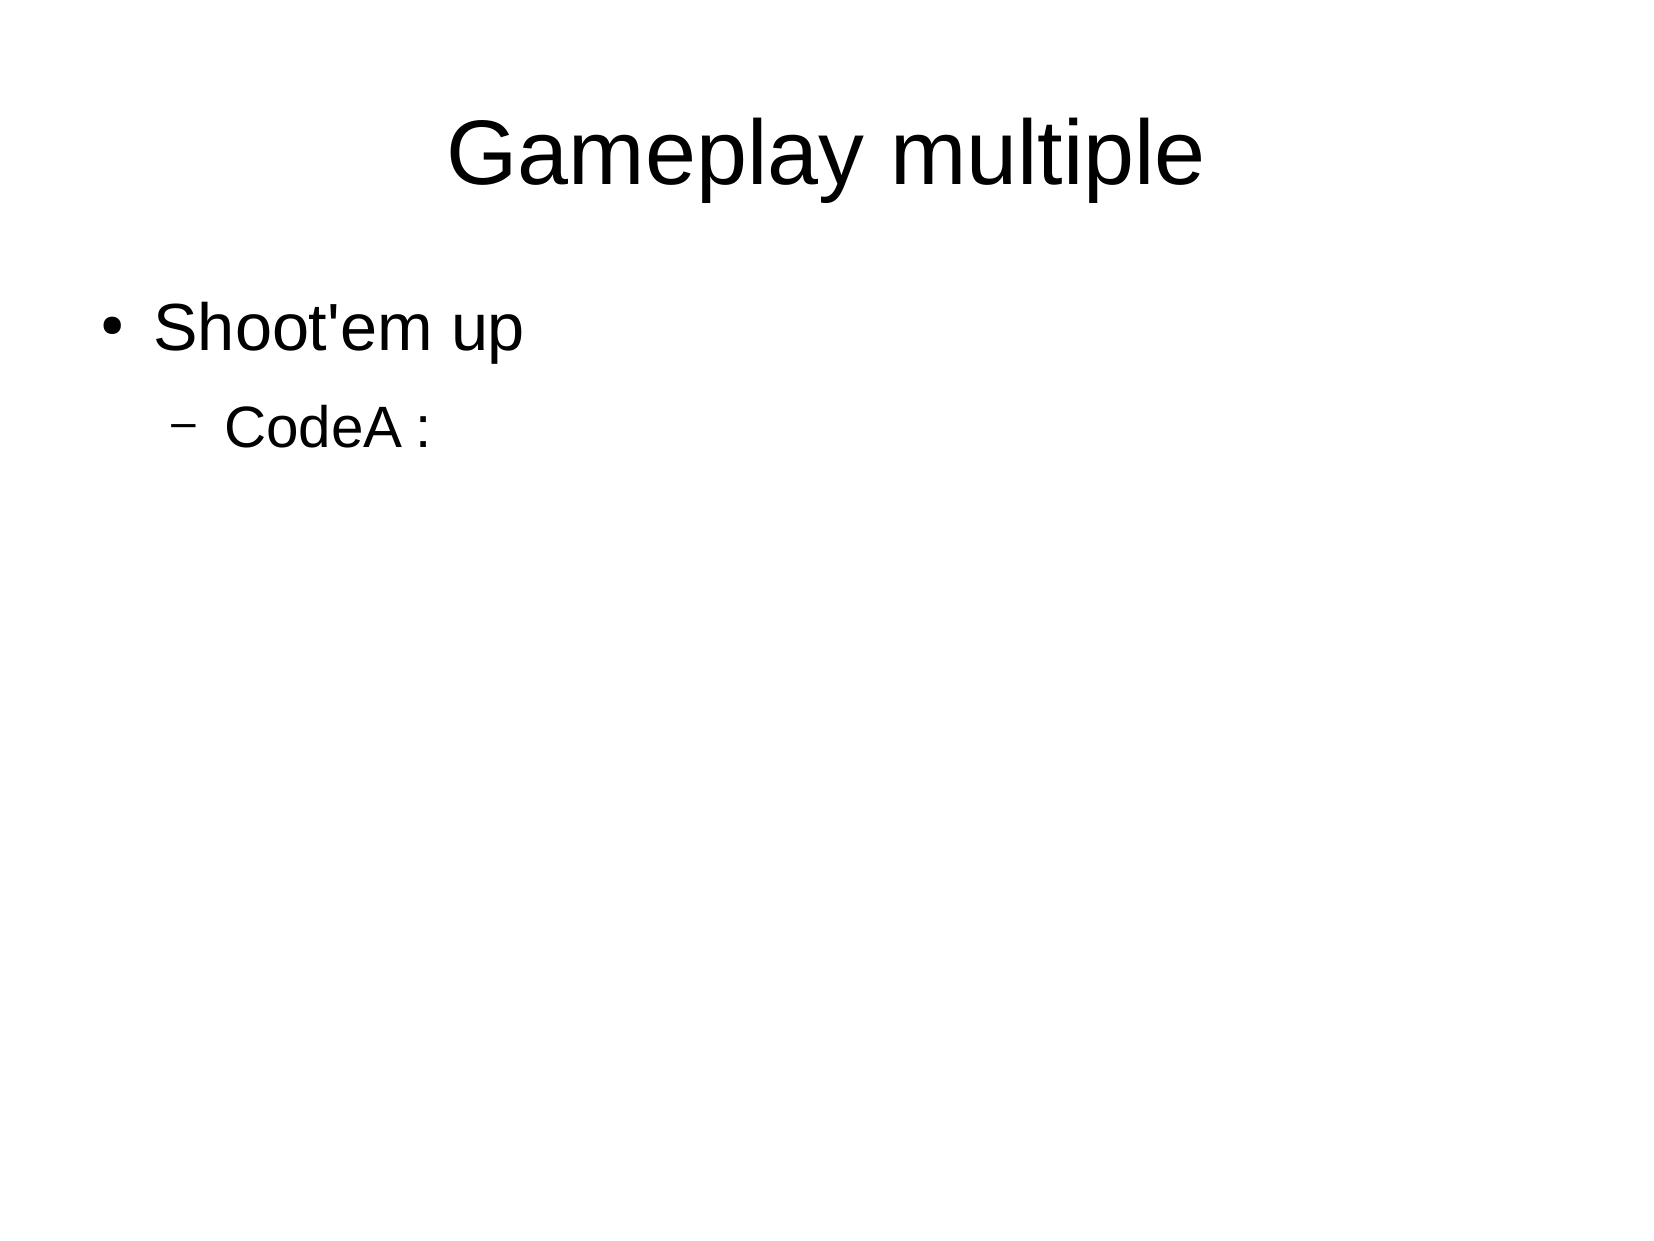

# Gameplay multiple
Shoot'em up
CodeA :